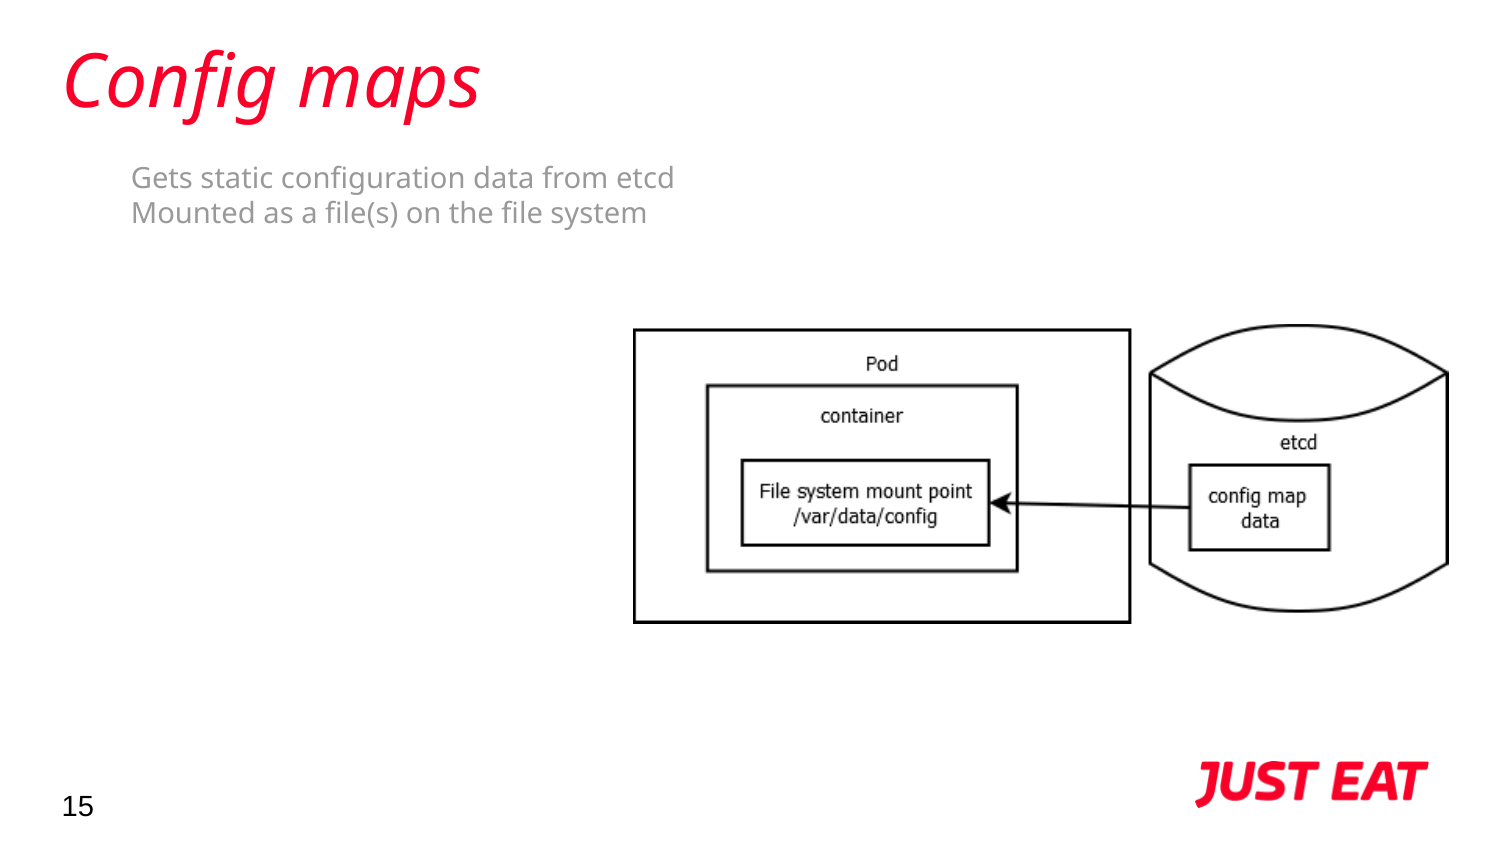

Config maps
# Gets static configuration data from etcd
Mounted as a file(s) on the file system